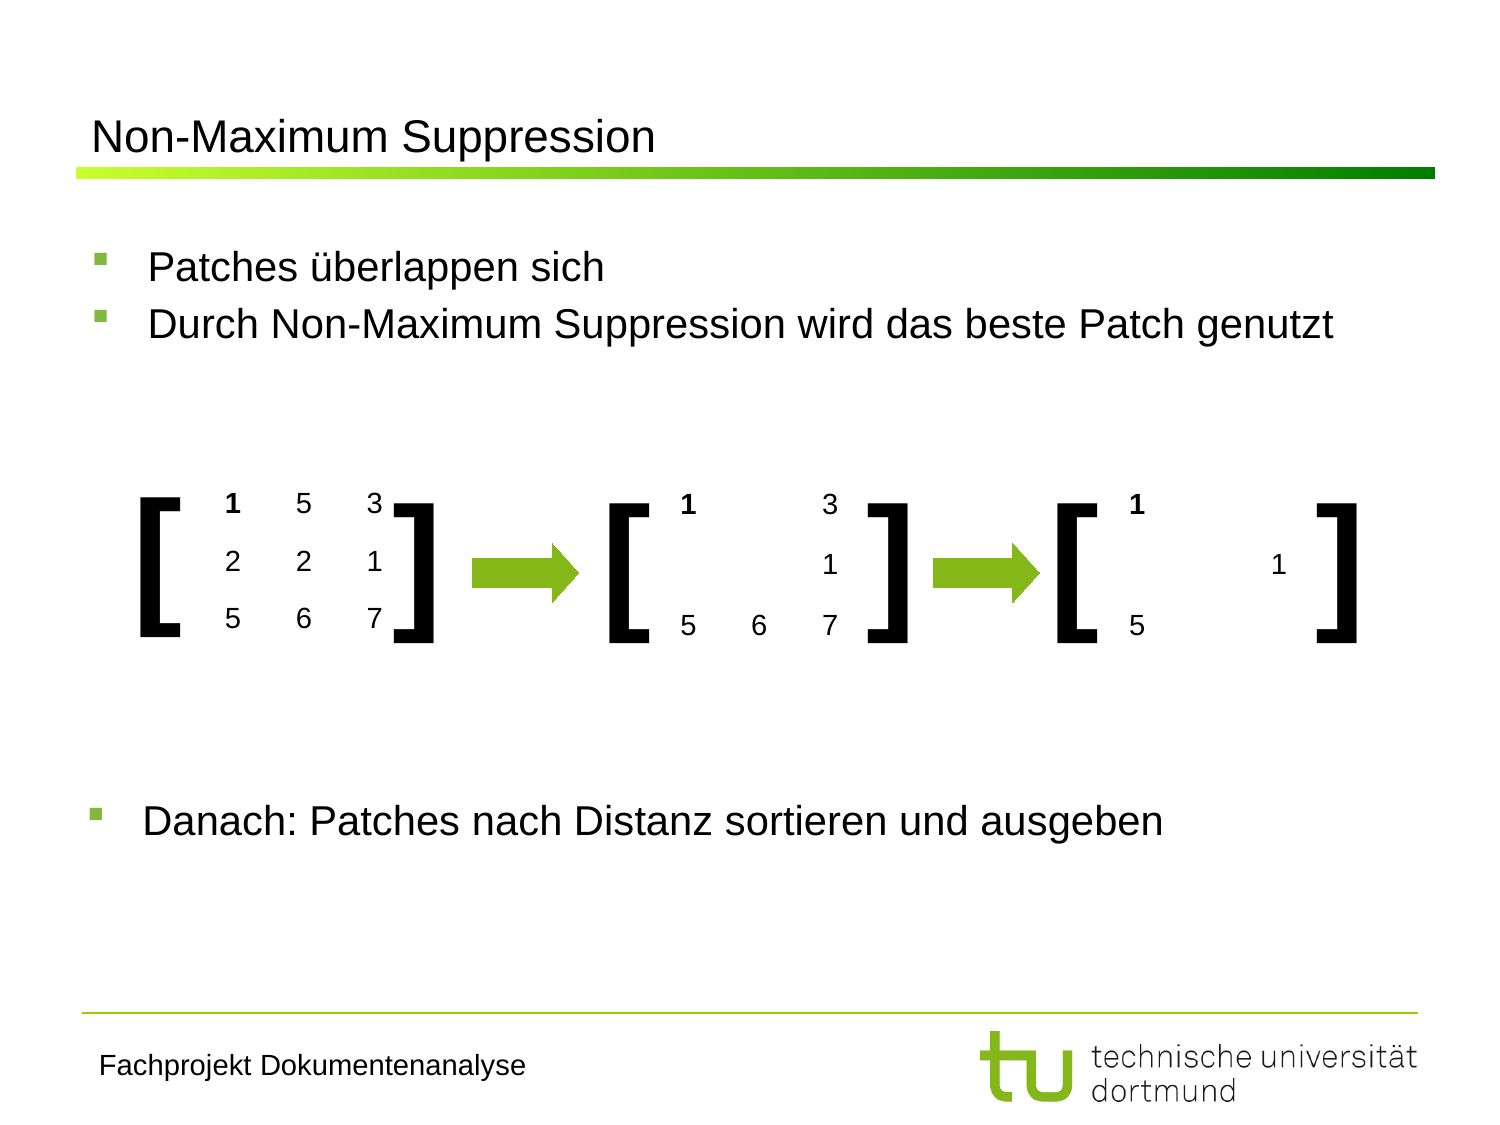

# Non-Maximum Suppression
Patches überlappen sich
Durch Non-Maximum Suppression wird das beste Patch genutzt
[
 ]
[
 ]
[
 ]
| 1 | 5 | 3 |
| --- | --- | --- |
| 2 | 2 | 1 |
| 5 | 6 | 7 |
| 1 | | 3 |
| --- | --- | --- |
| | | 1 |
| 5 | 6 | 7 |
| 1 | | |
| --- | --- | --- |
| | | 1 |
| 5 | | |
Danach: Patches nach Distanz sortieren und ausgeben